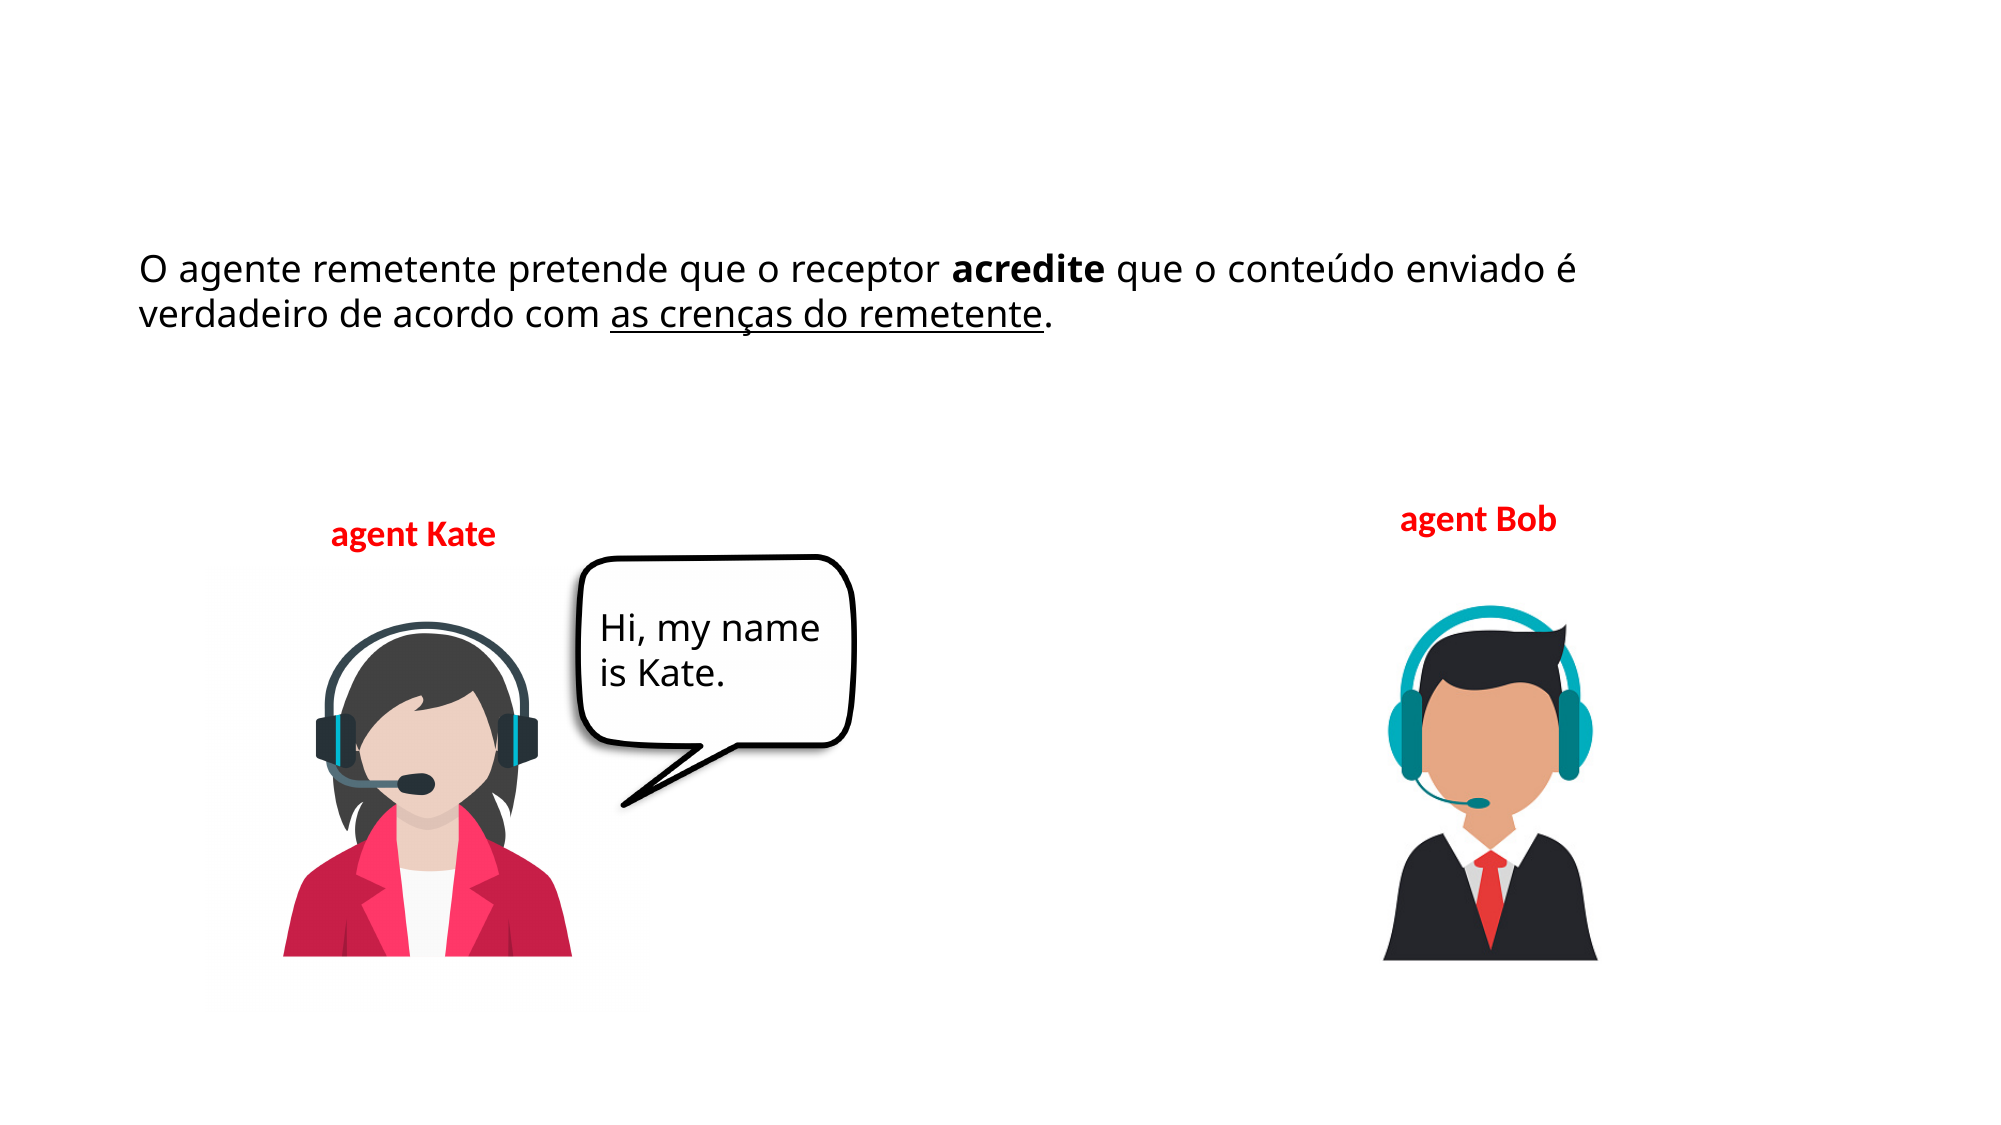

Illocutionary Forces: tell
O agente remetente pretende que o receptor acredite que o conteúdo enviado é verdadeiro de acordo com as crenças do remetente.
agent Bob
agent Kate
Hi, my name
is Kate.